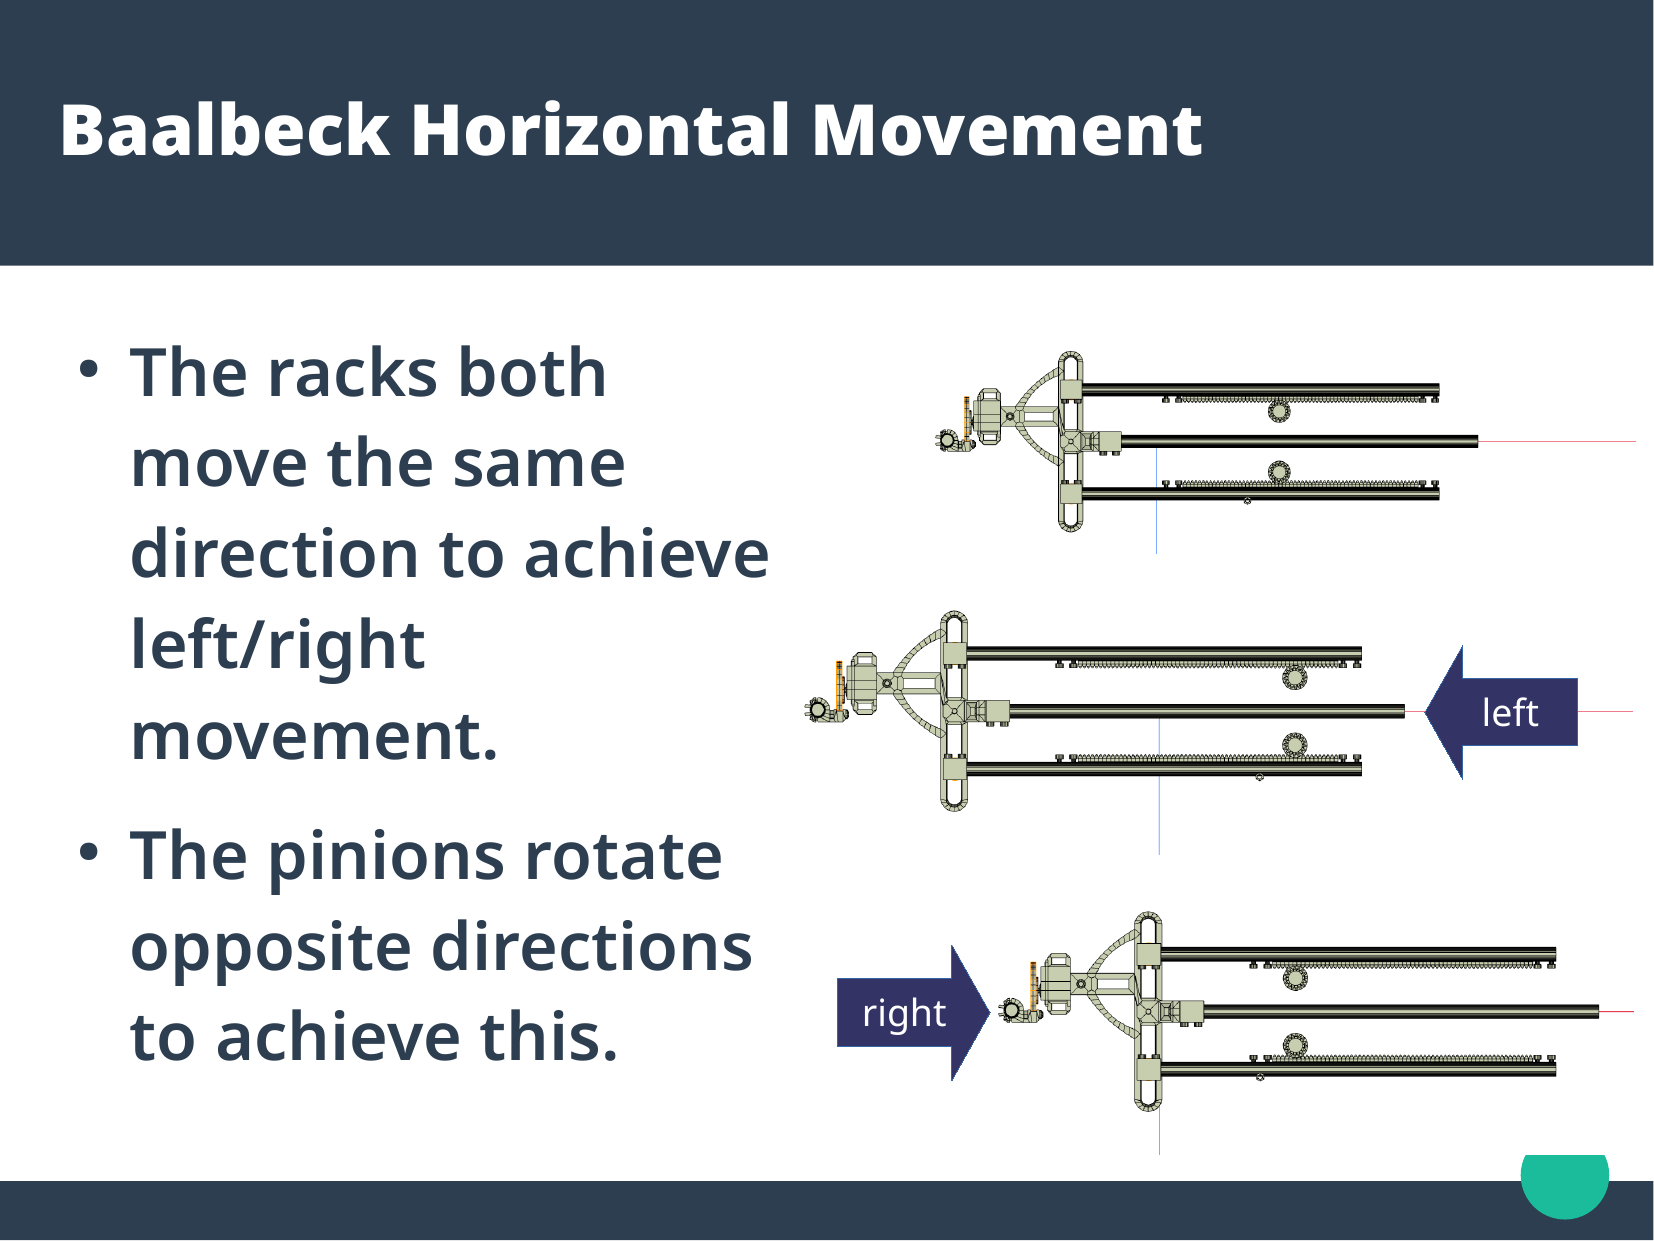

# Baalbeck Horizontal Movement
The racks both move the same direction to achieve left/right movement.
The pinions rotate opposite directions to achieve this.
left
right